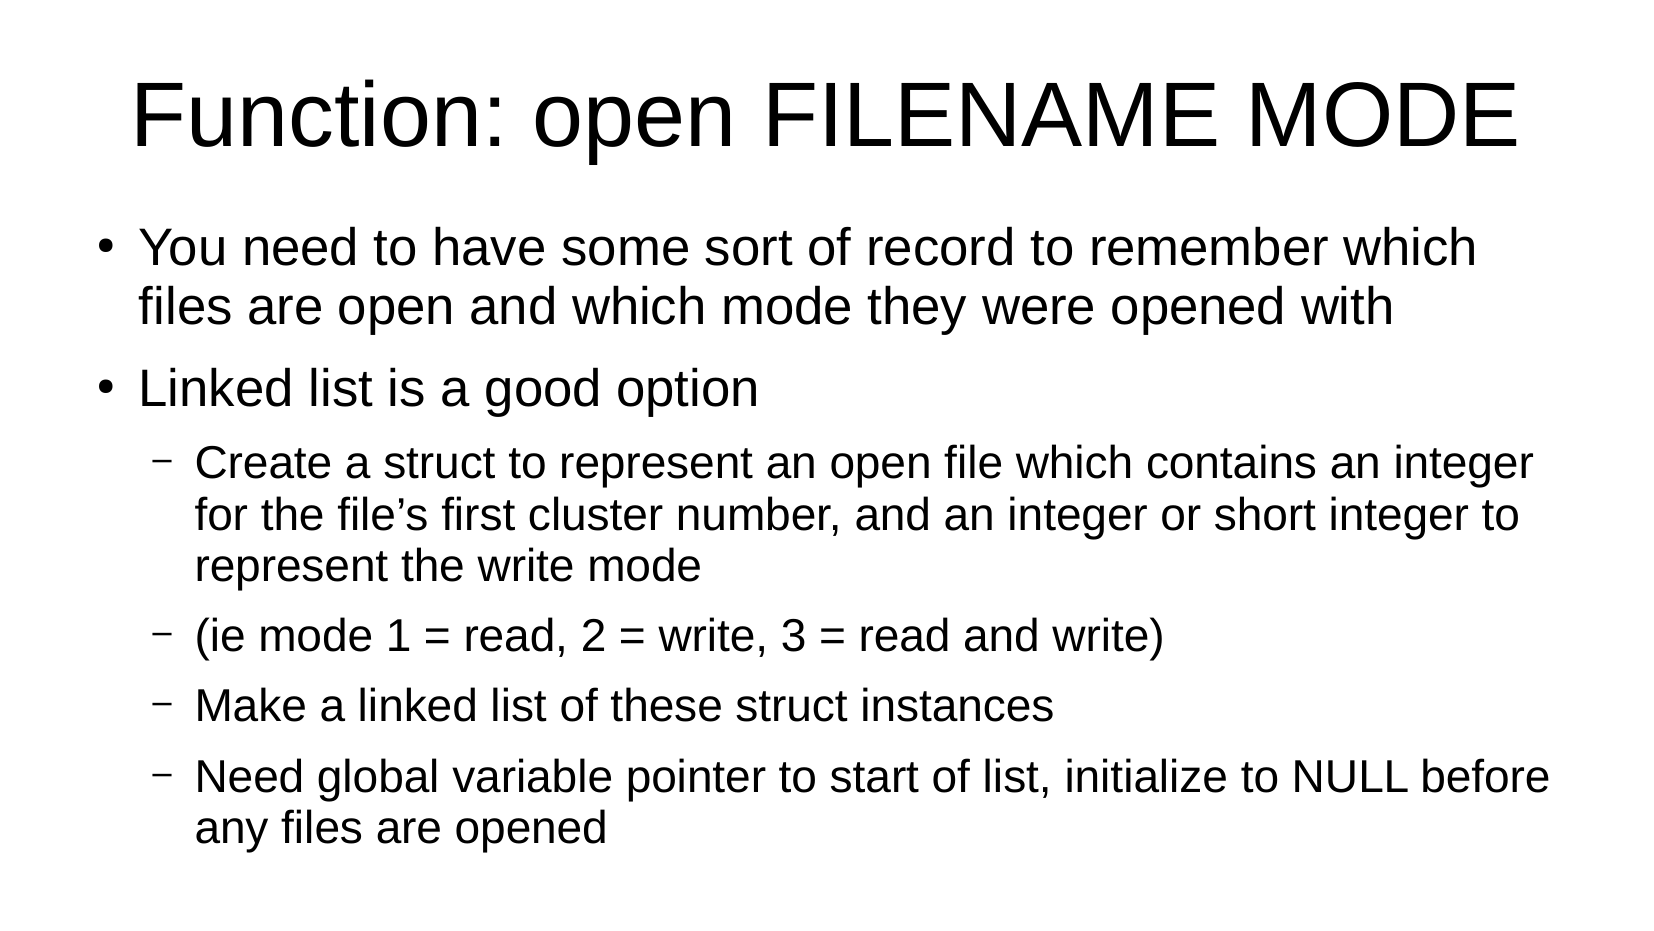

# Function: open FILENAME MODE
You need to have some sort of record to remember which files are open and which mode they were opened with
Linked list is a good option
Create a struct to represent an open file which contains an integer for the file’s first cluster number, and an integer or short integer to represent the write mode
(ie mode 1 = read, 2 = write, 3 = read and write)
Make a linked list of these struct instances
Need global variable pointer to start of list, initialize to NULL before any files are opened